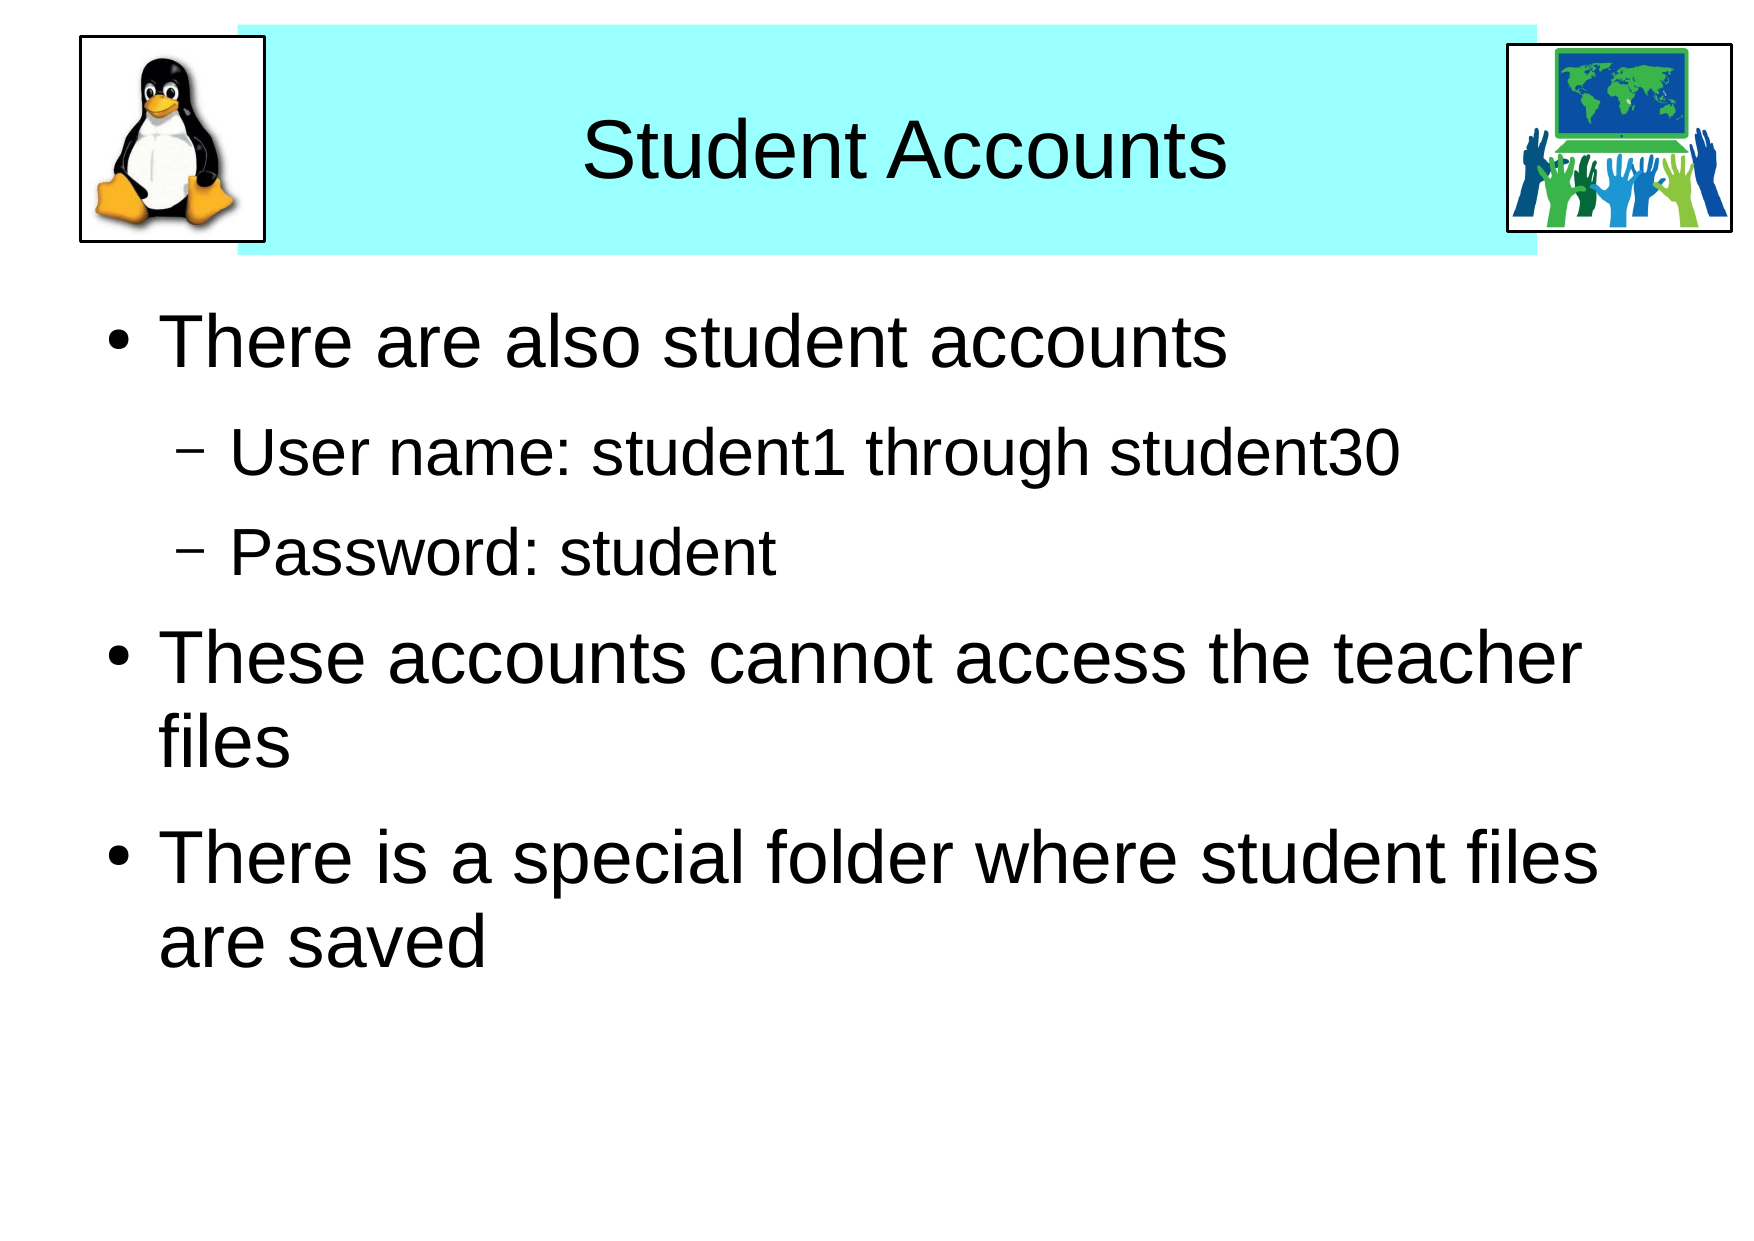

# Student Accounts
There are also student accounts
User name: student1 through student30
Password: student
These accounts cannot access the teacher files
There is a special folder where student files are saved